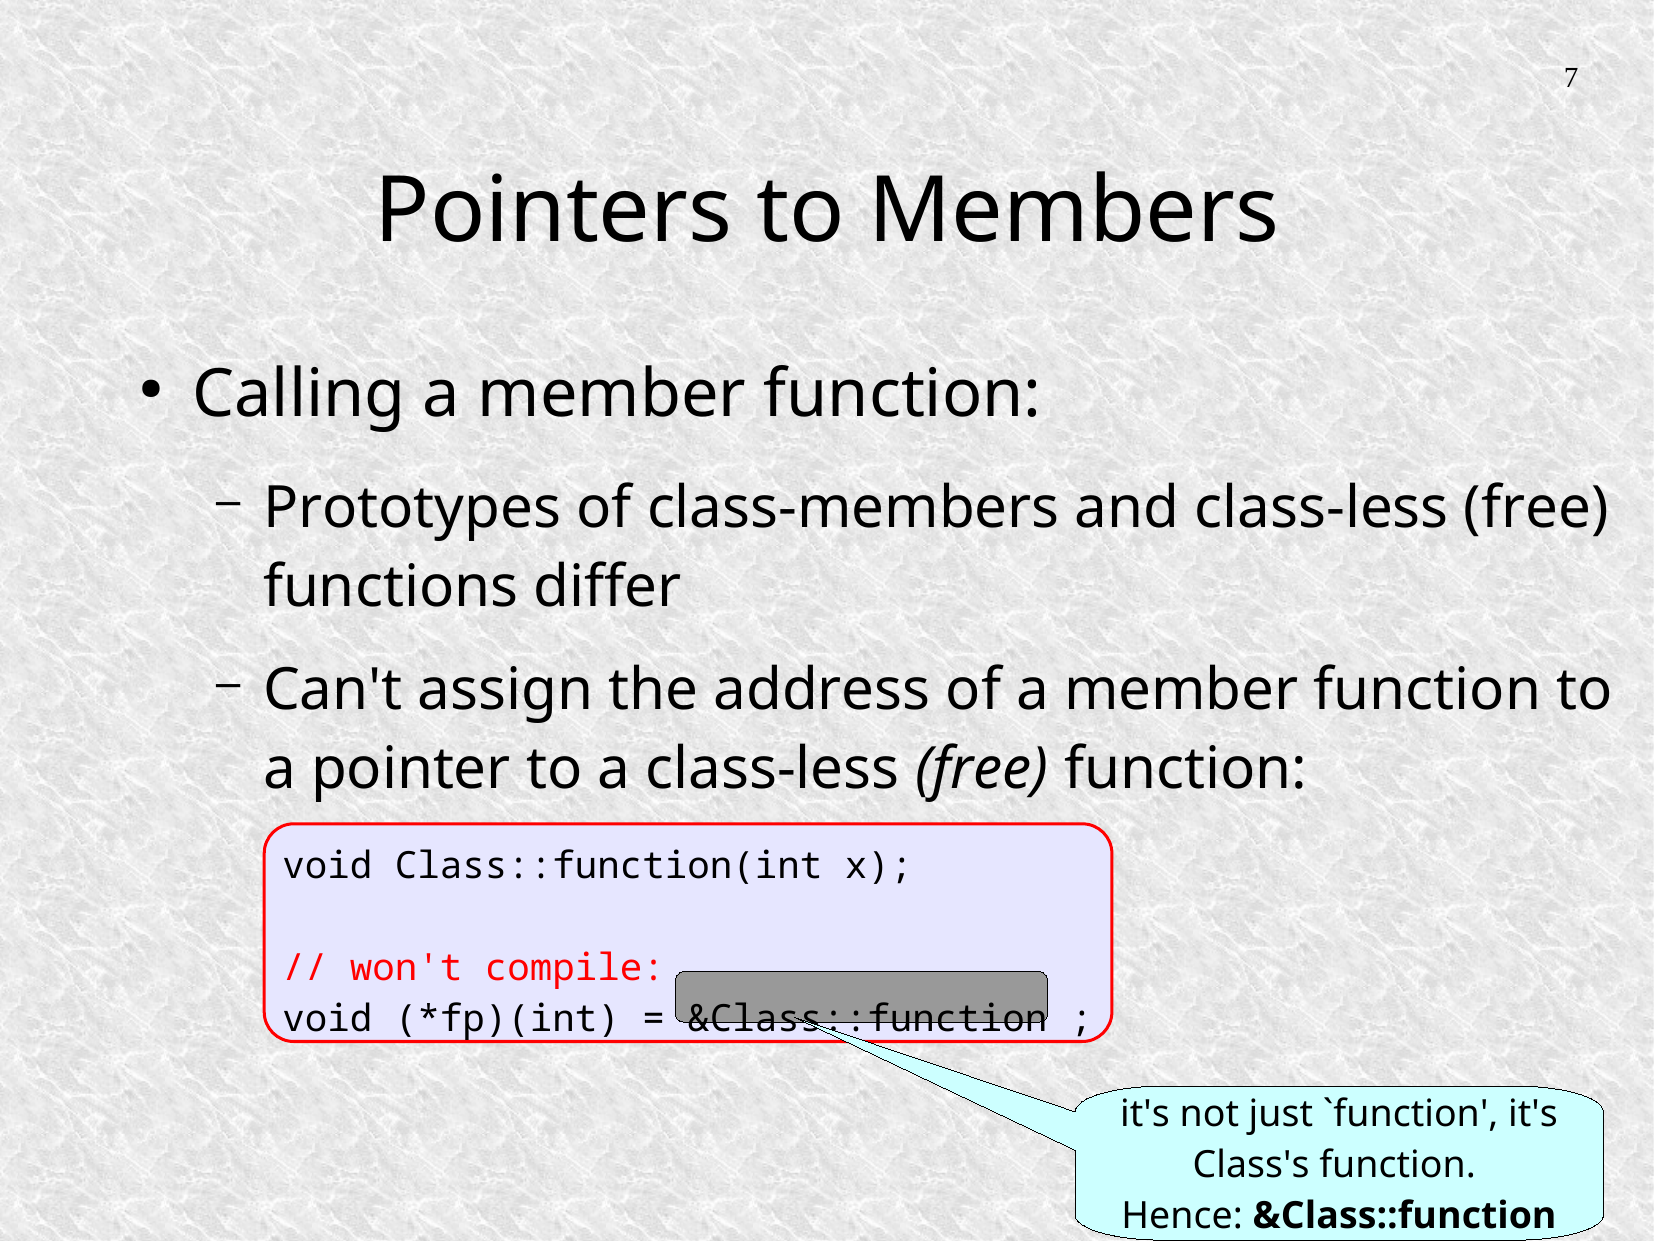

7
# Pointers to Members
Calling a member function:
Prototypes of class-members and class-less (free) functions differ
Can't assign the address of a member function to a pointer to a class-less (free) function:
void Class::function(int x);
// won't compile:
void (*fp)(int) = &Class::function ;
it's not just `function', it's
Class's function.
Hence: &Class::function